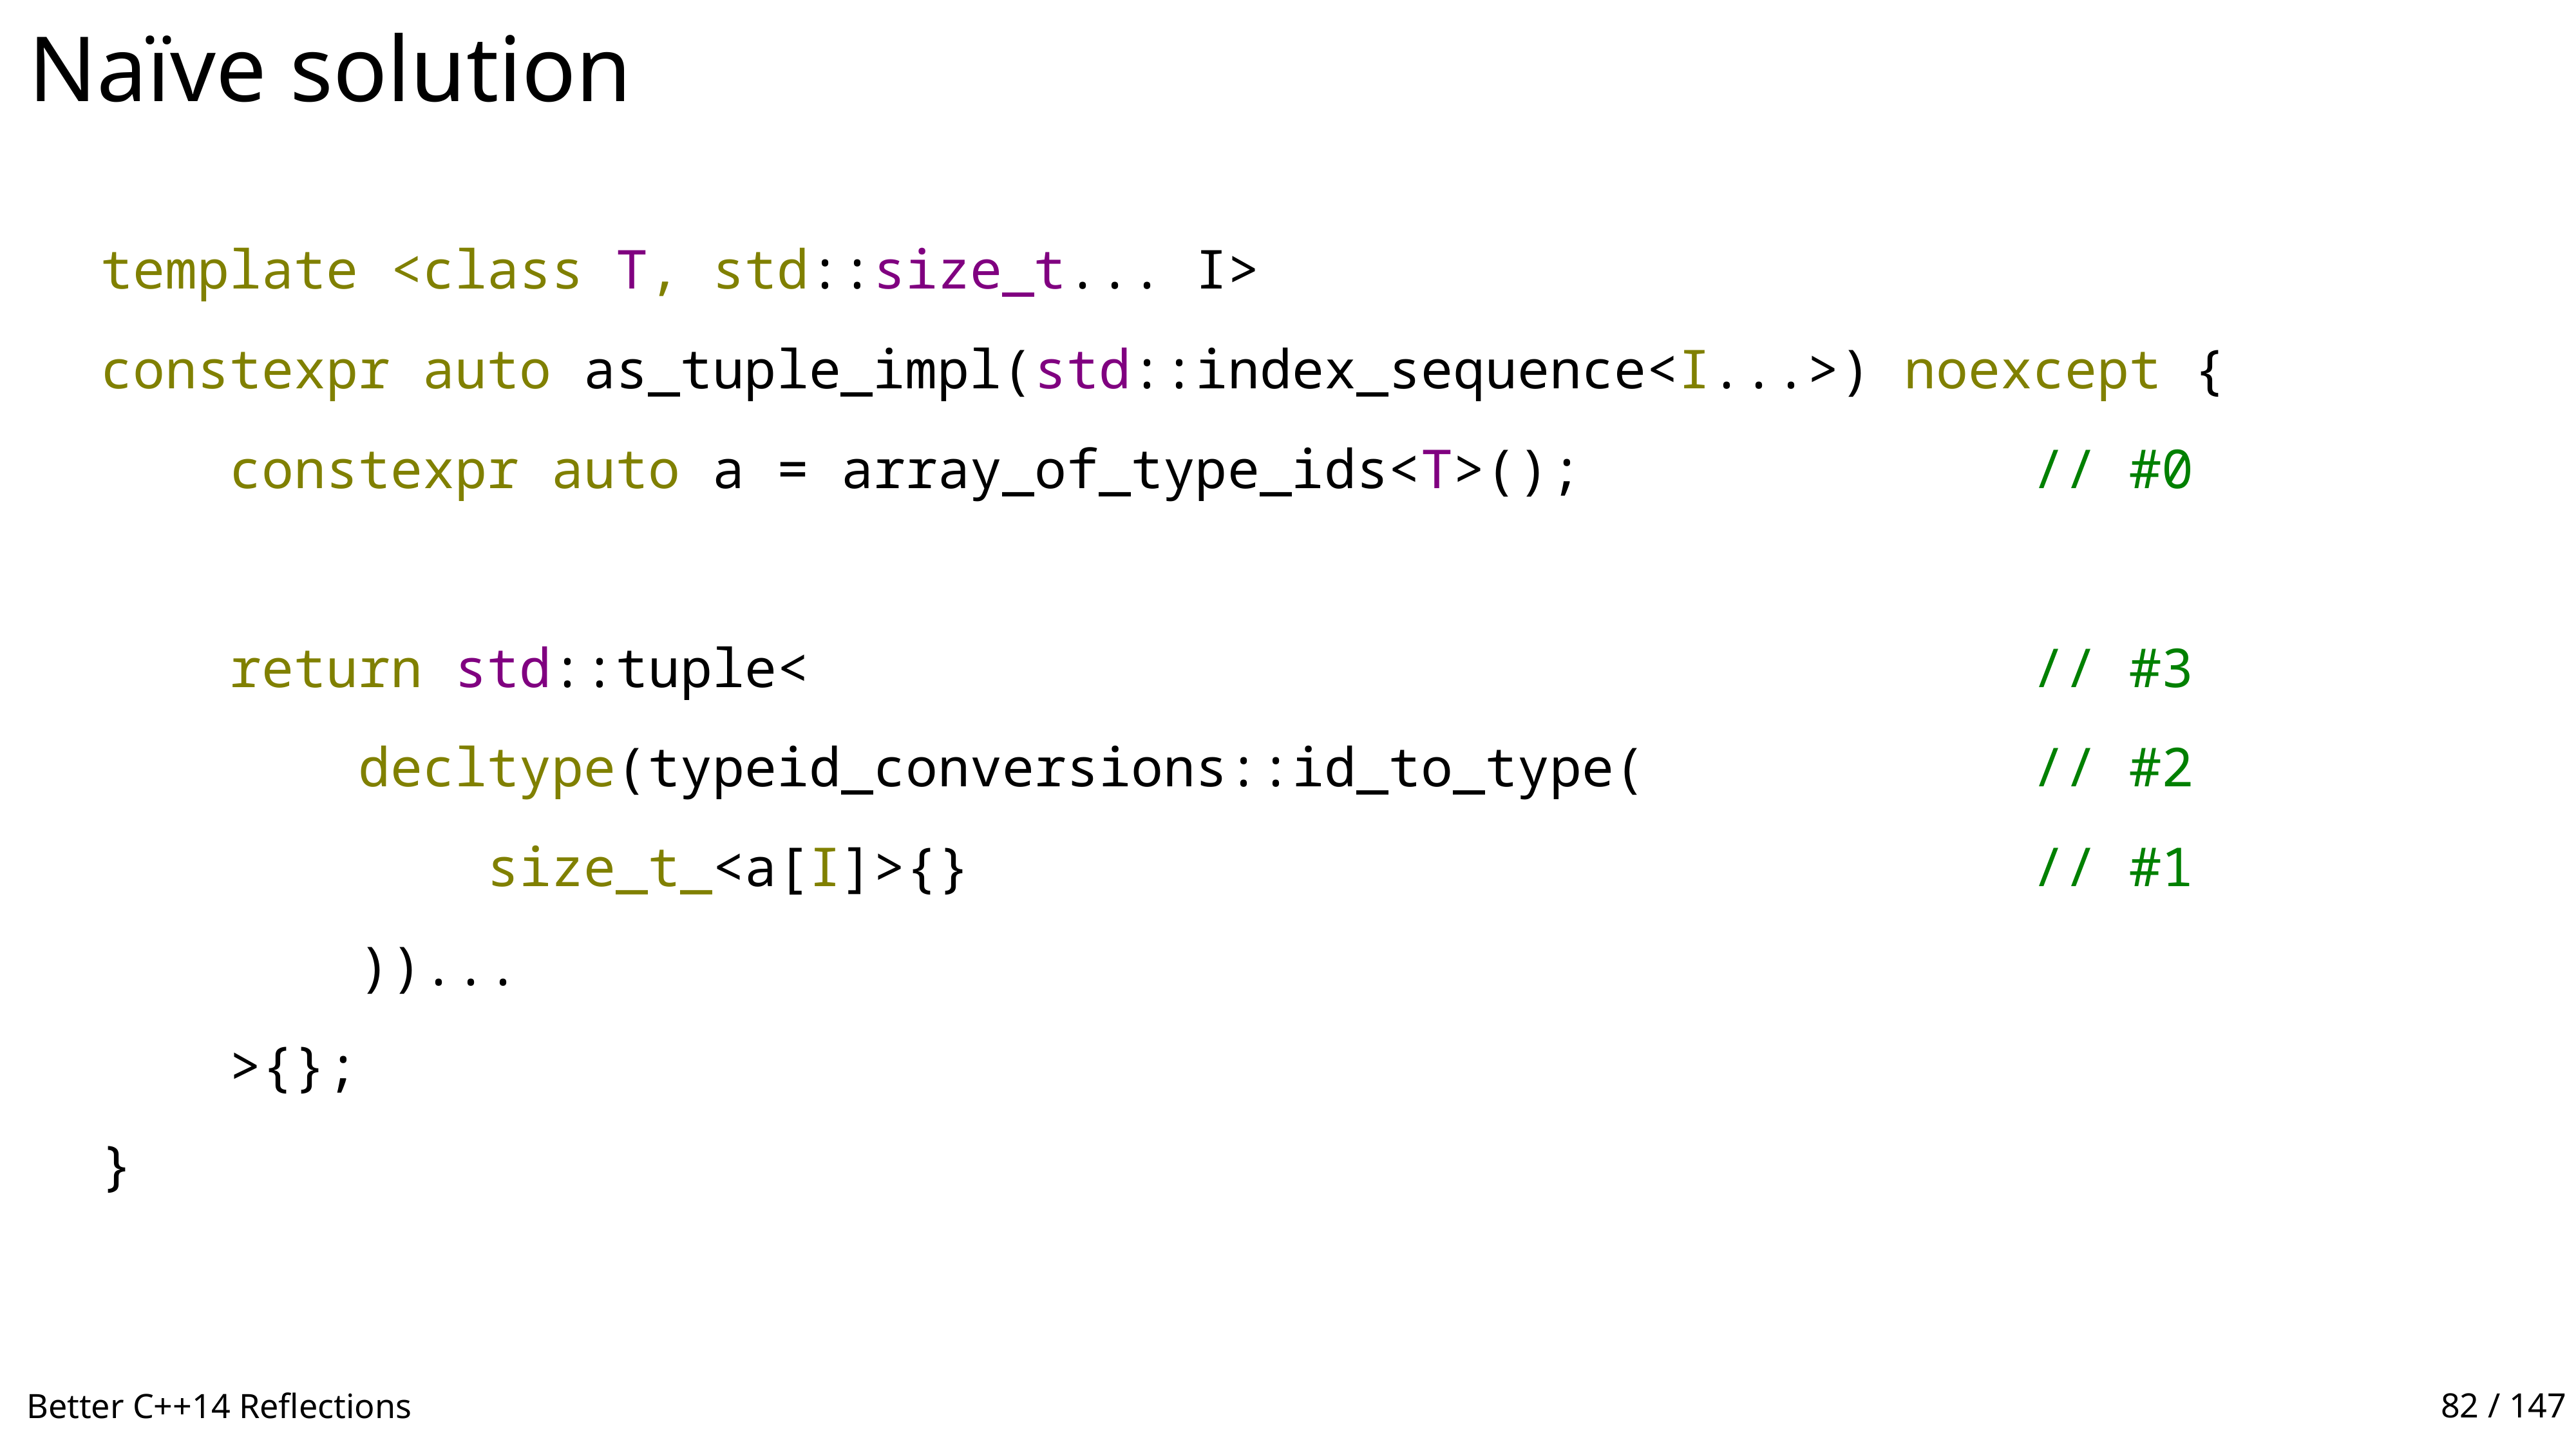

# Naïve solution
template <class T, std::size_t... I>
constexpr auto as_tuple_impl(std::index_sequence<I...>) noexcept {
 constexpr auto a = array_of_type_ids<T>(); // #0
 return std::tuple< // #3
 decltype(typeid_conversions::id_to_type( // #2
 size_t_<a[I]>{} // #1
 ))...
 >{};
}
Better C++14 Reflections